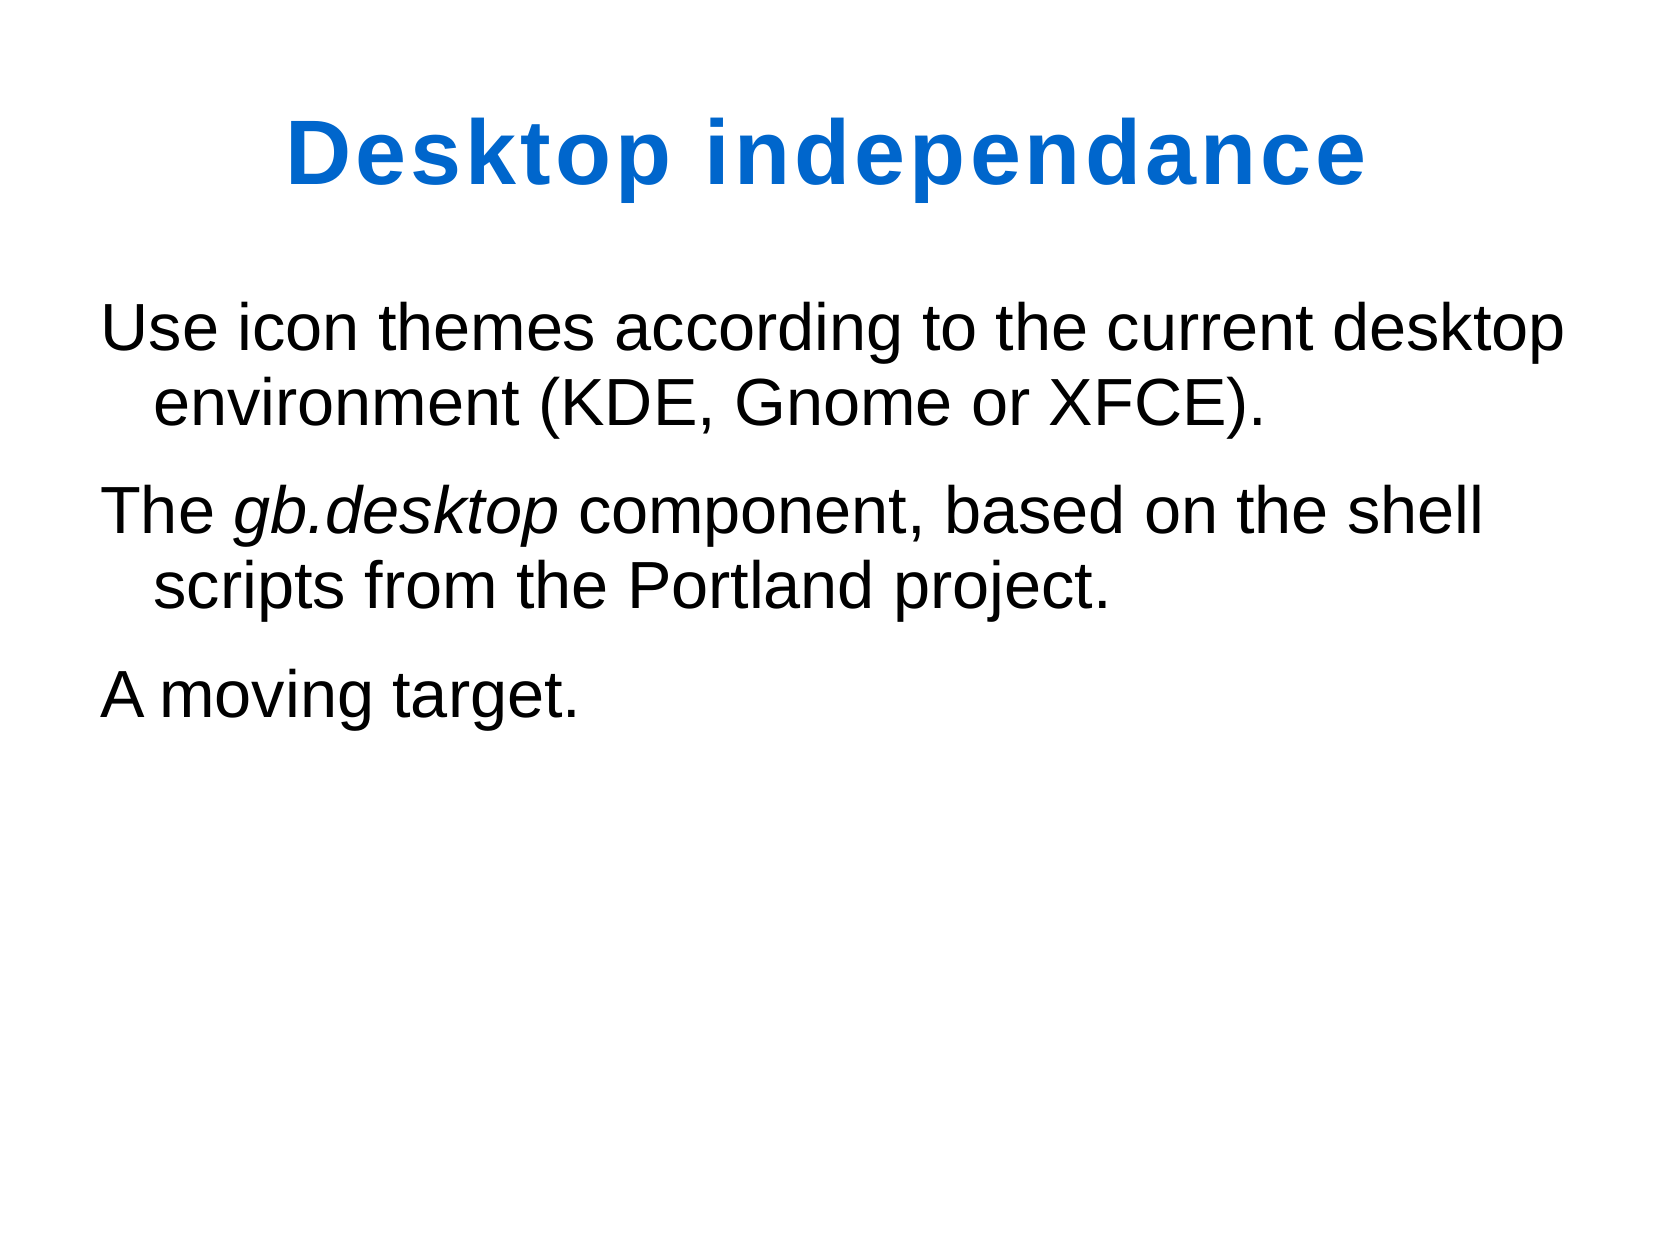

# Desktop independance
Use icon themes according to the current desktop environment (KDE, Gnome or XFCE).
The gb.desktop component, based on the shell scripts from the Portland project.
A moving target.